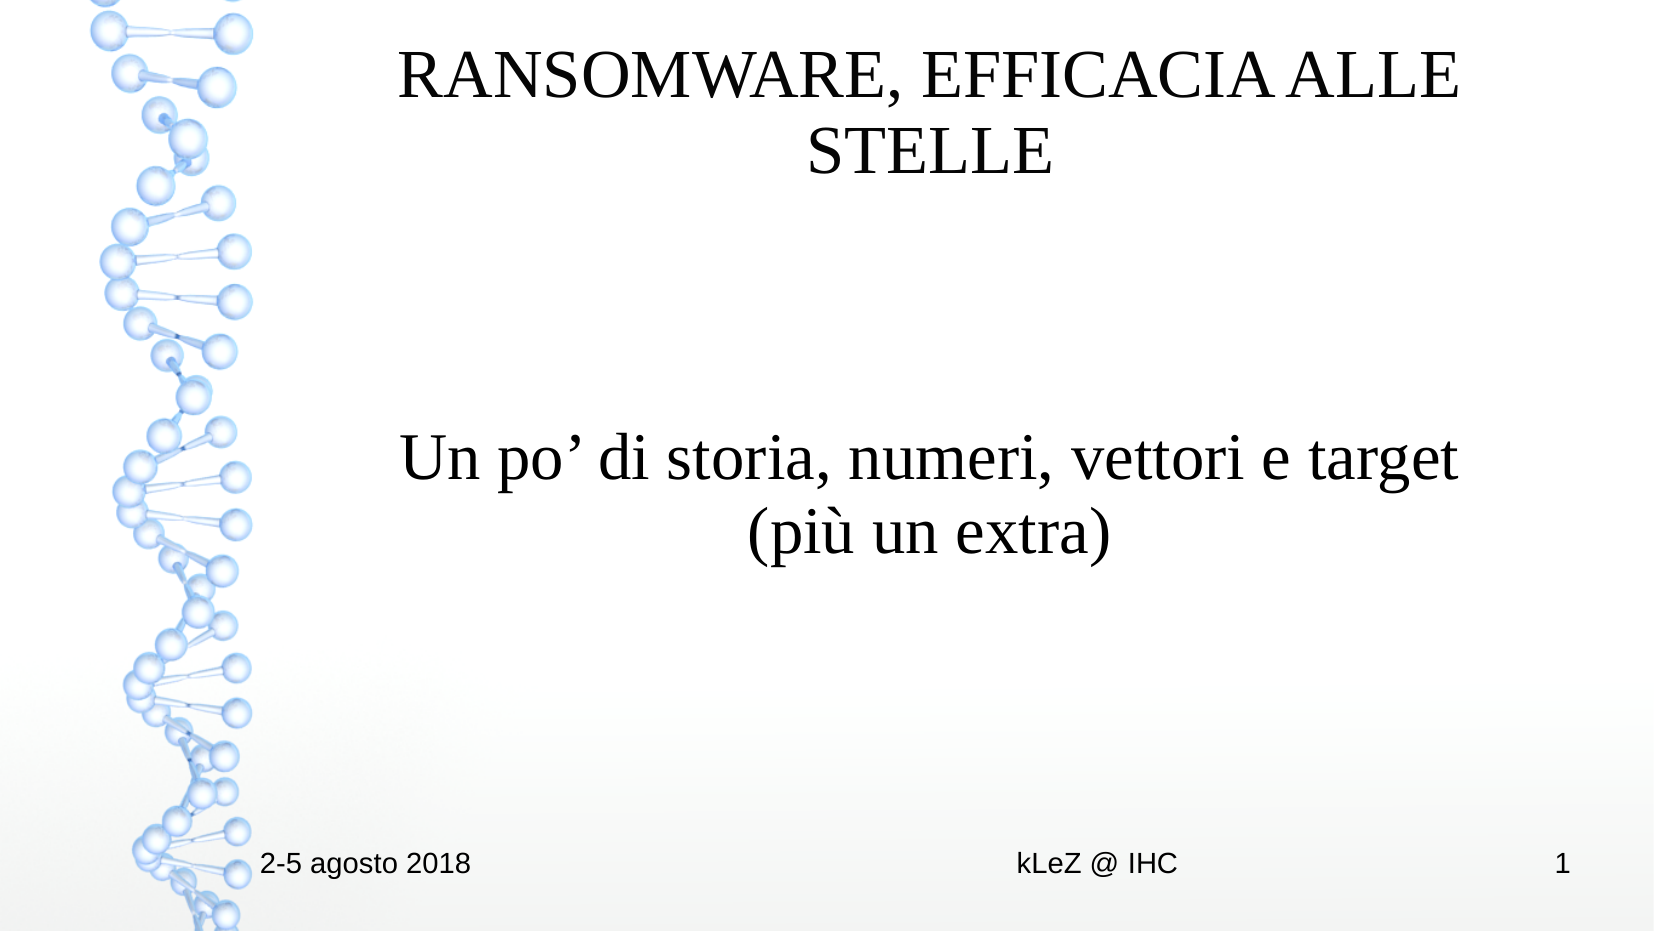

# RANSOMWARE, EFFICACIA ALLE STELLE
Un po’ di storia, numeri, vettori e target
(più un extra)
2-5 agosto 2018
kLeZ @ IHC
1